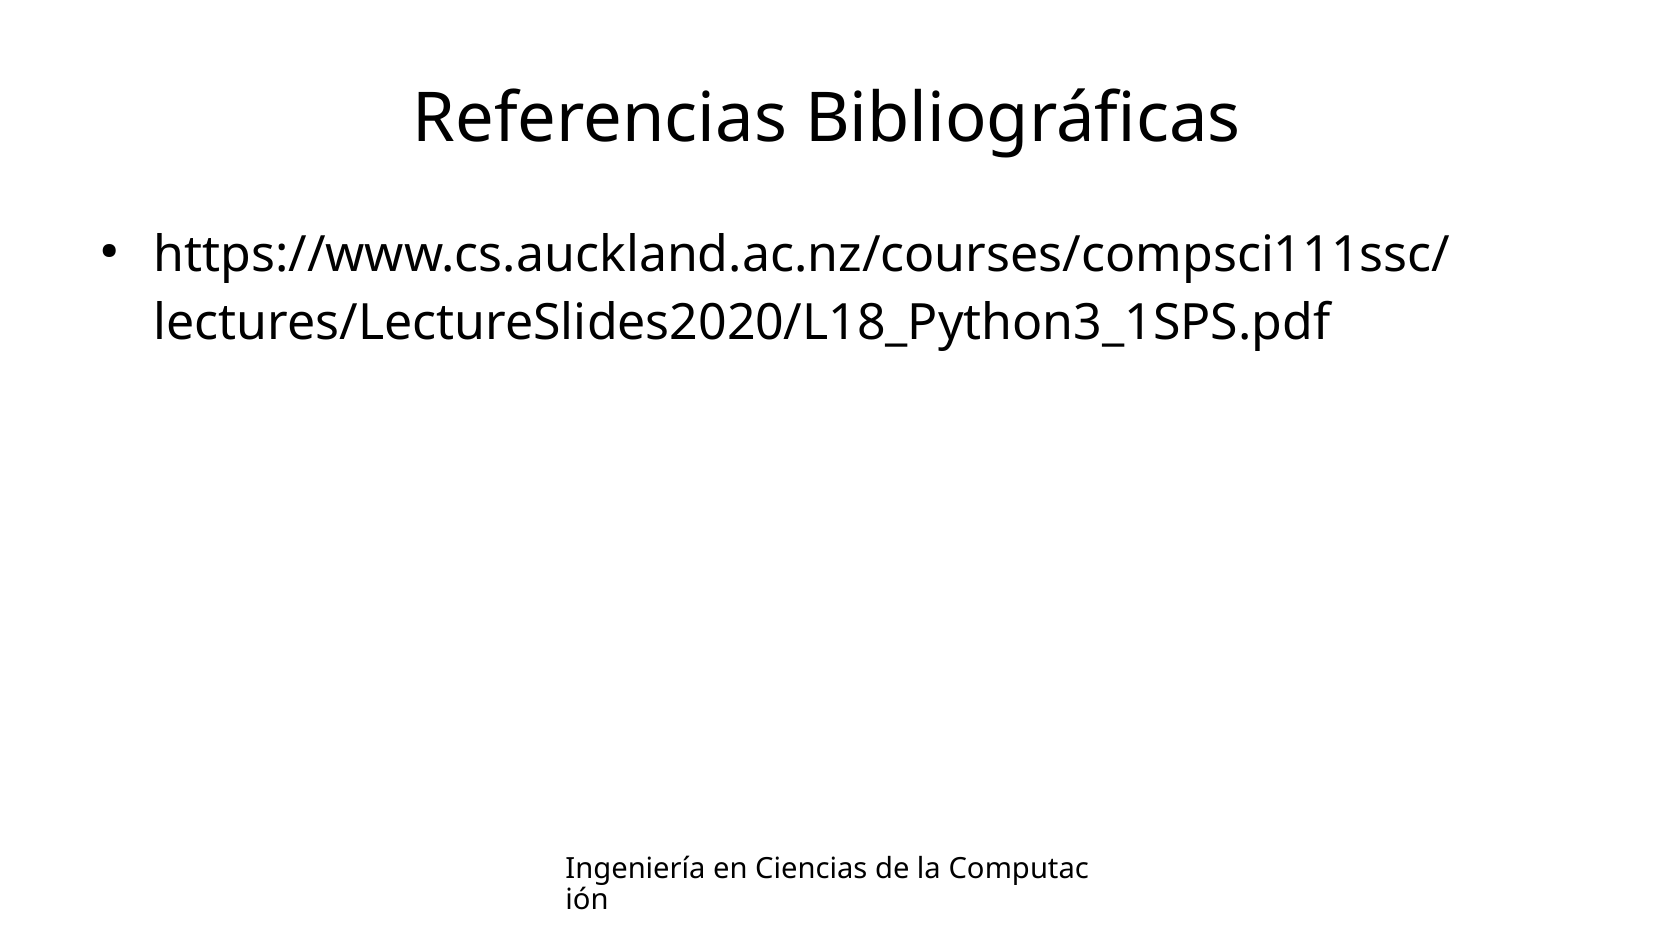

# Referencias Bibliográficas
https://www.cs.auckland.ac.nz/courses/compsci111ssc/lectures/LectureSlides2020/L18_Python3_1SPS.pdf
Ingeniería en Ciencias de la Computación